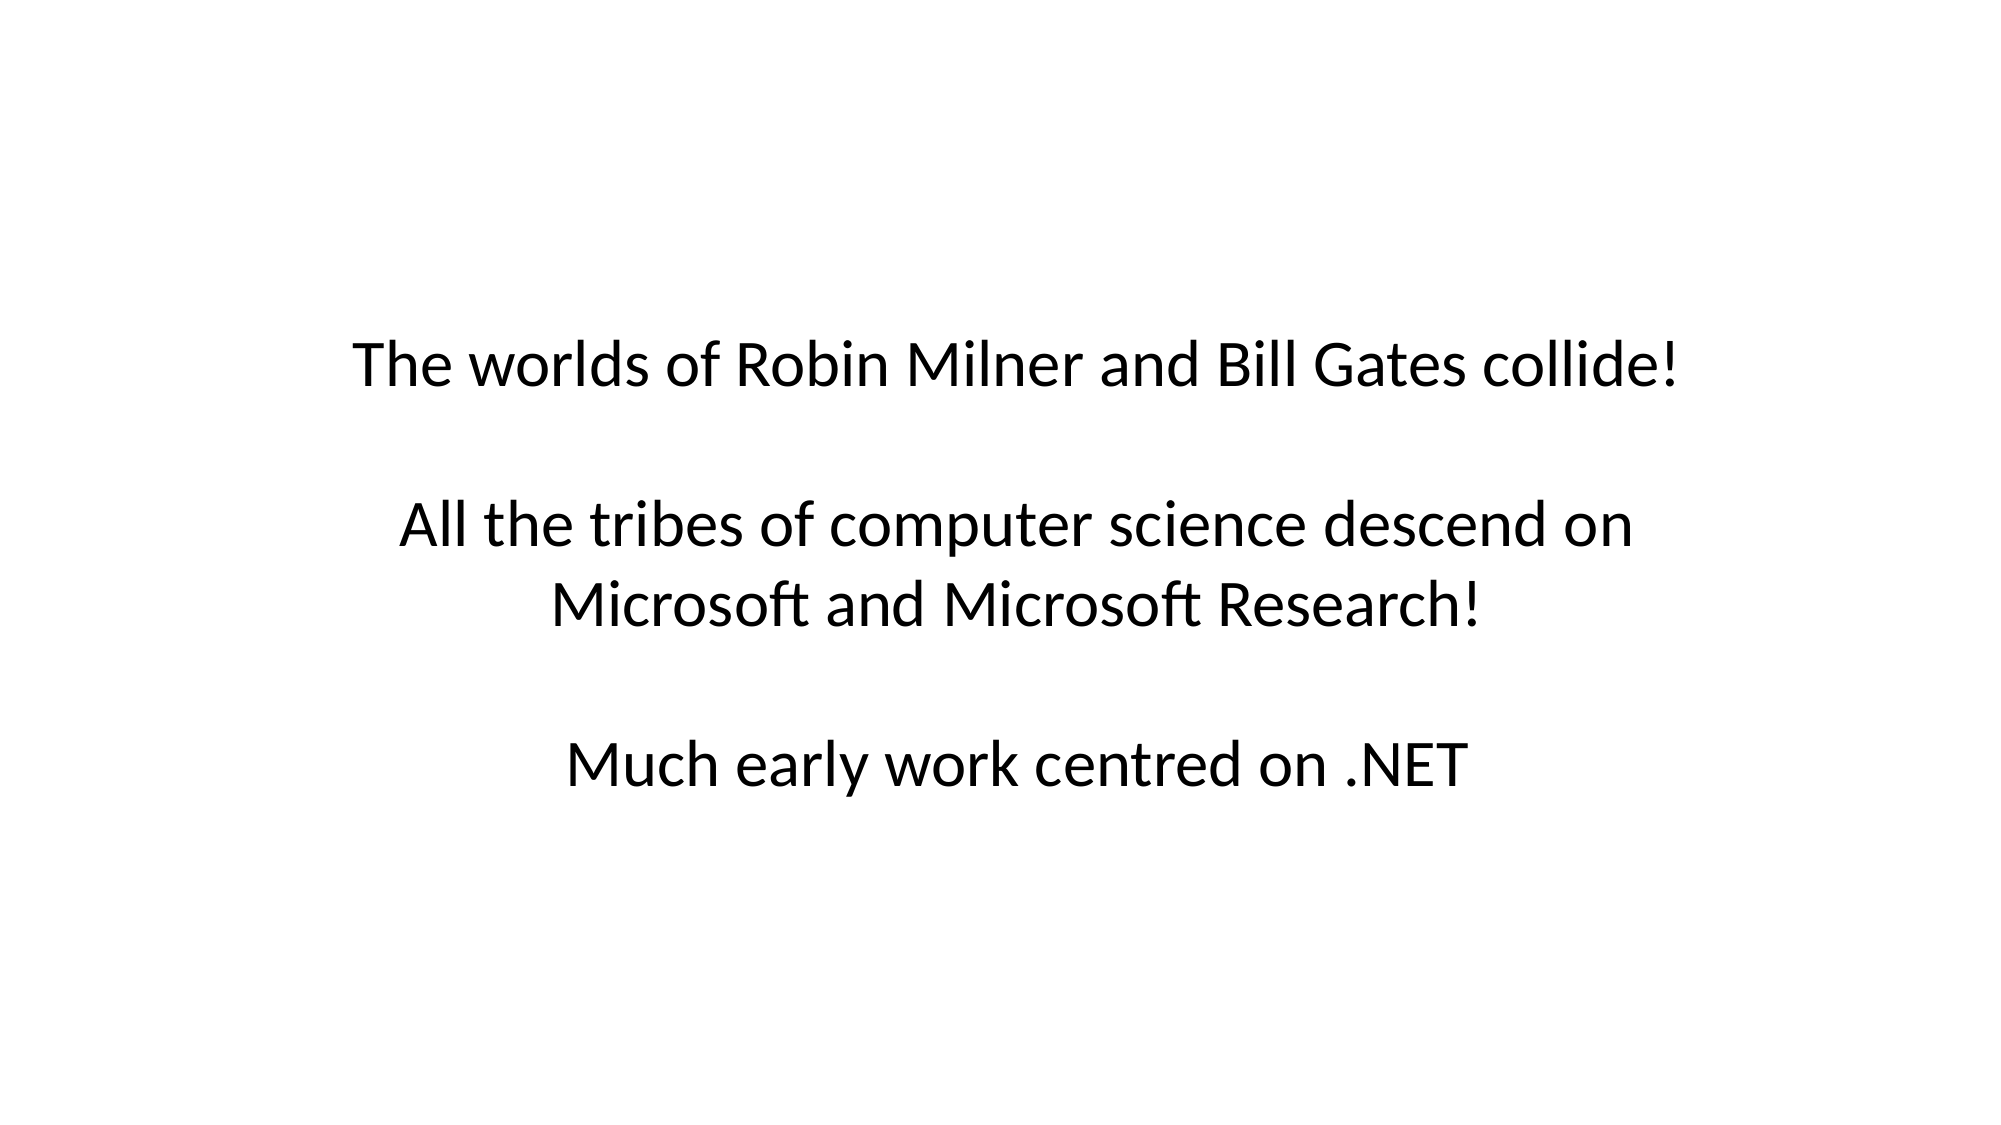

The worlds of Robin Milner and Bill Gates collide!
All the tribes of computer science descend on Microsoft and Microsoft Research!
Much early work centred on .NET